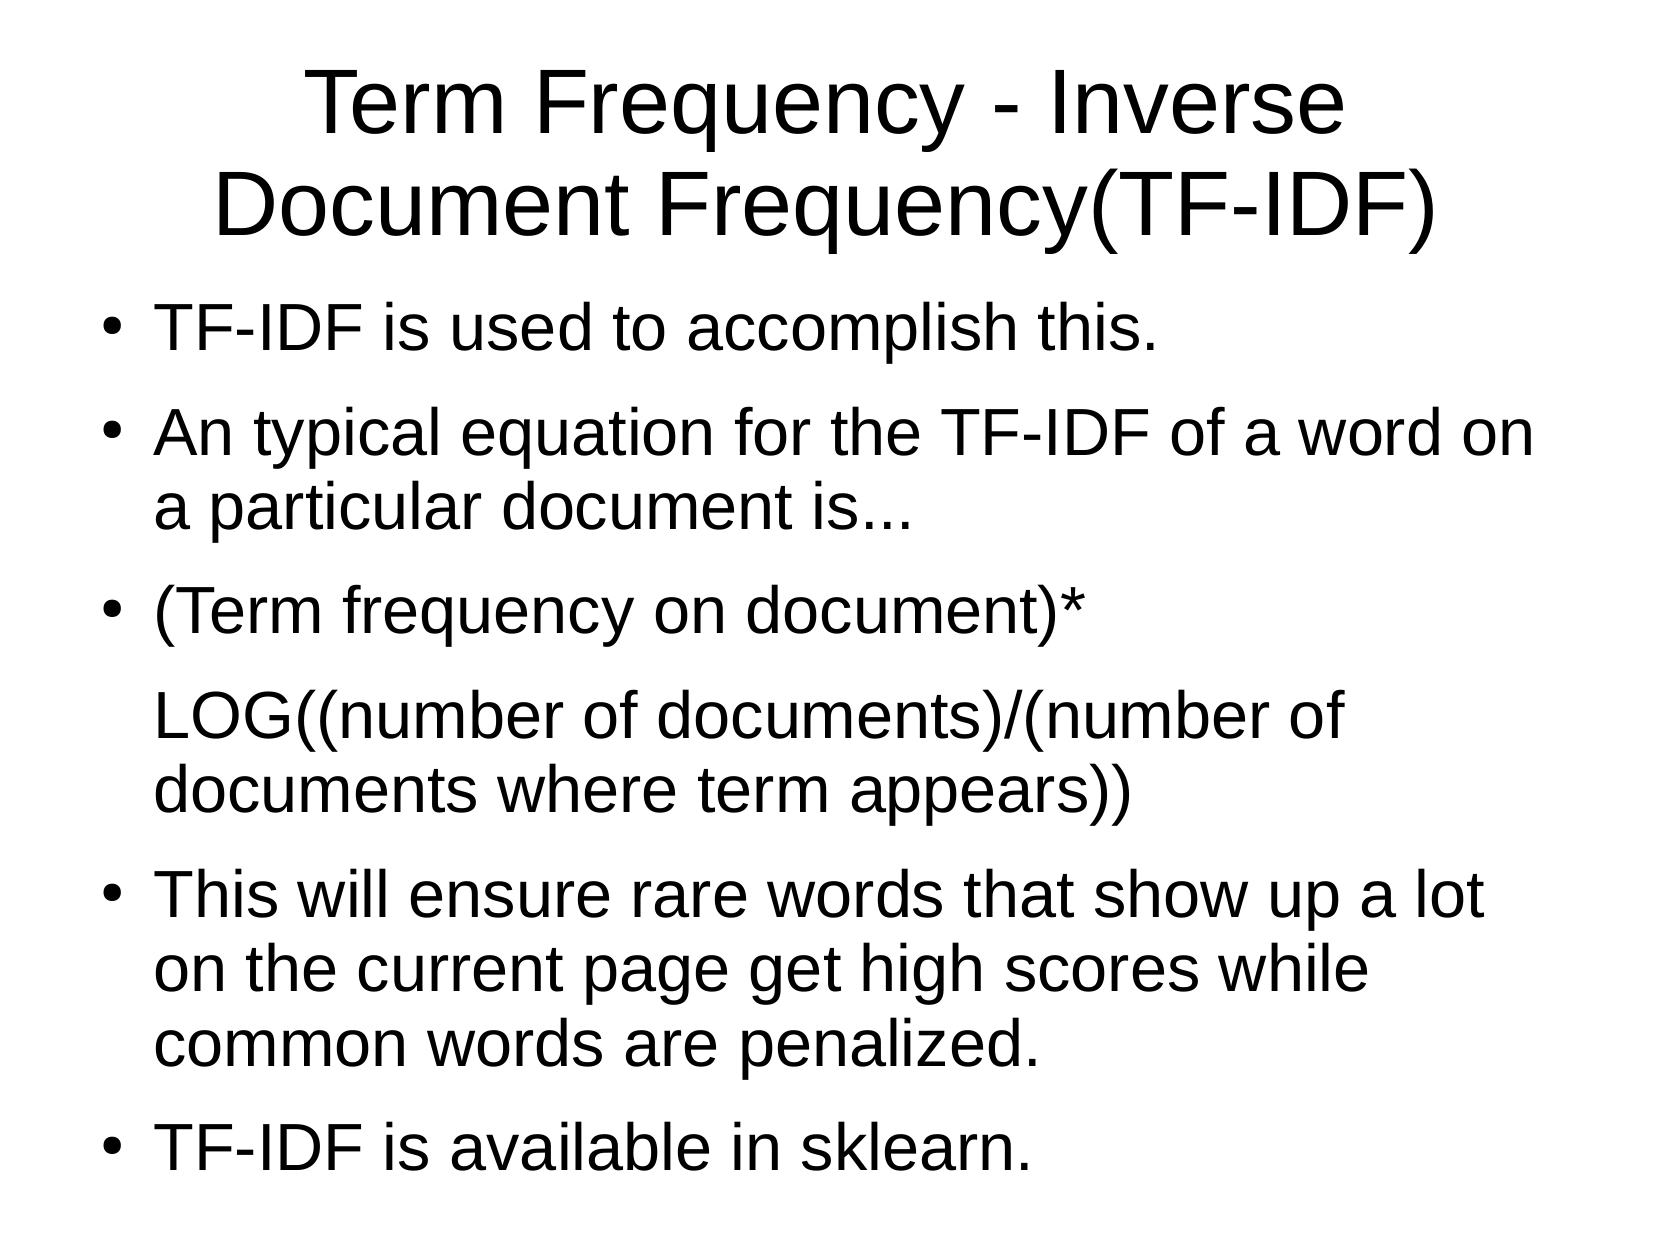

# Term Frequency - Inverse Document Frequency(TF-IDF)
TF-IDF is used to accomplish this.
An typical equation for the TF-IDF of a word on a particular document is...
(Term frequency on document)*
LOG((number of documents)/(number of documents where term appears))
This will ensure rare words that show up a lot on the current page get high scores while common words are penalized.
TF-IDF is available in sklearn.